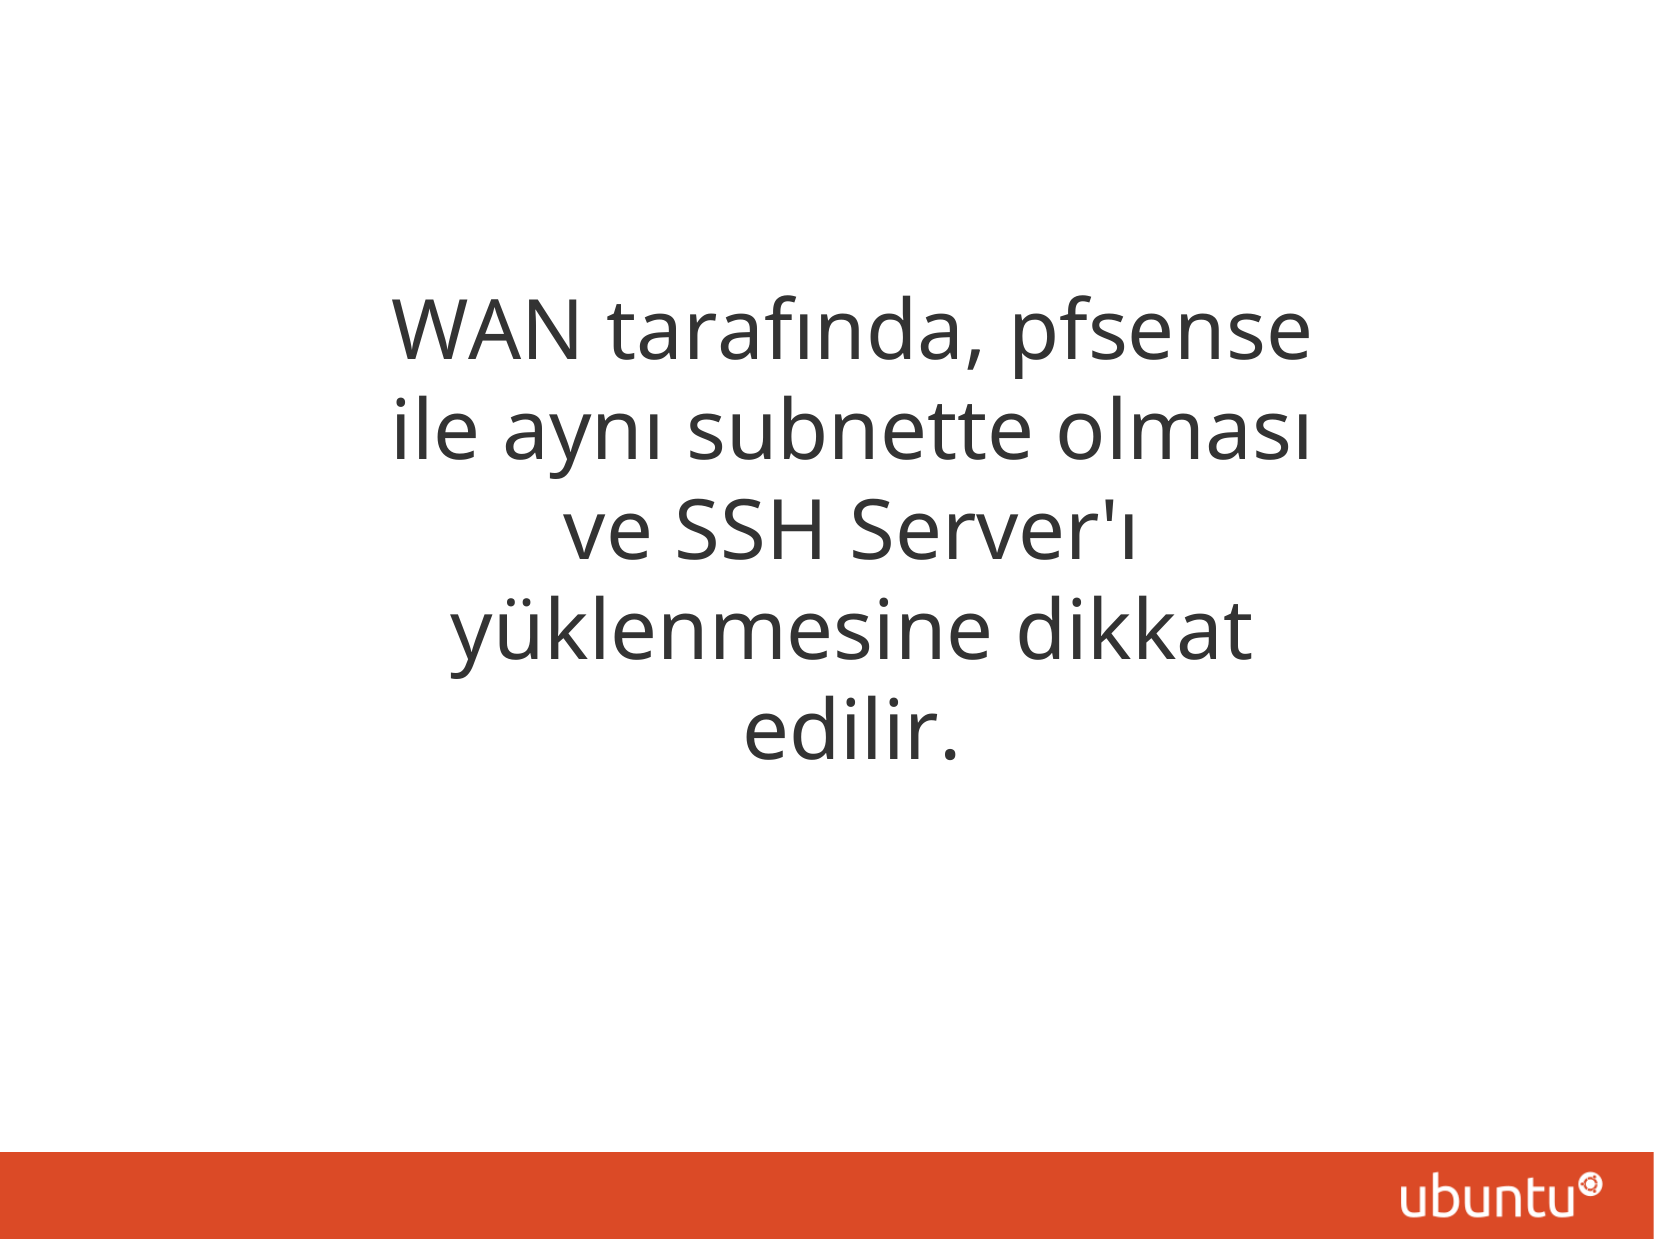

WAN tarafında, pfsense ile aynı subnette olması ve SSH Server'ı yüklenmesine dikkat edilir.